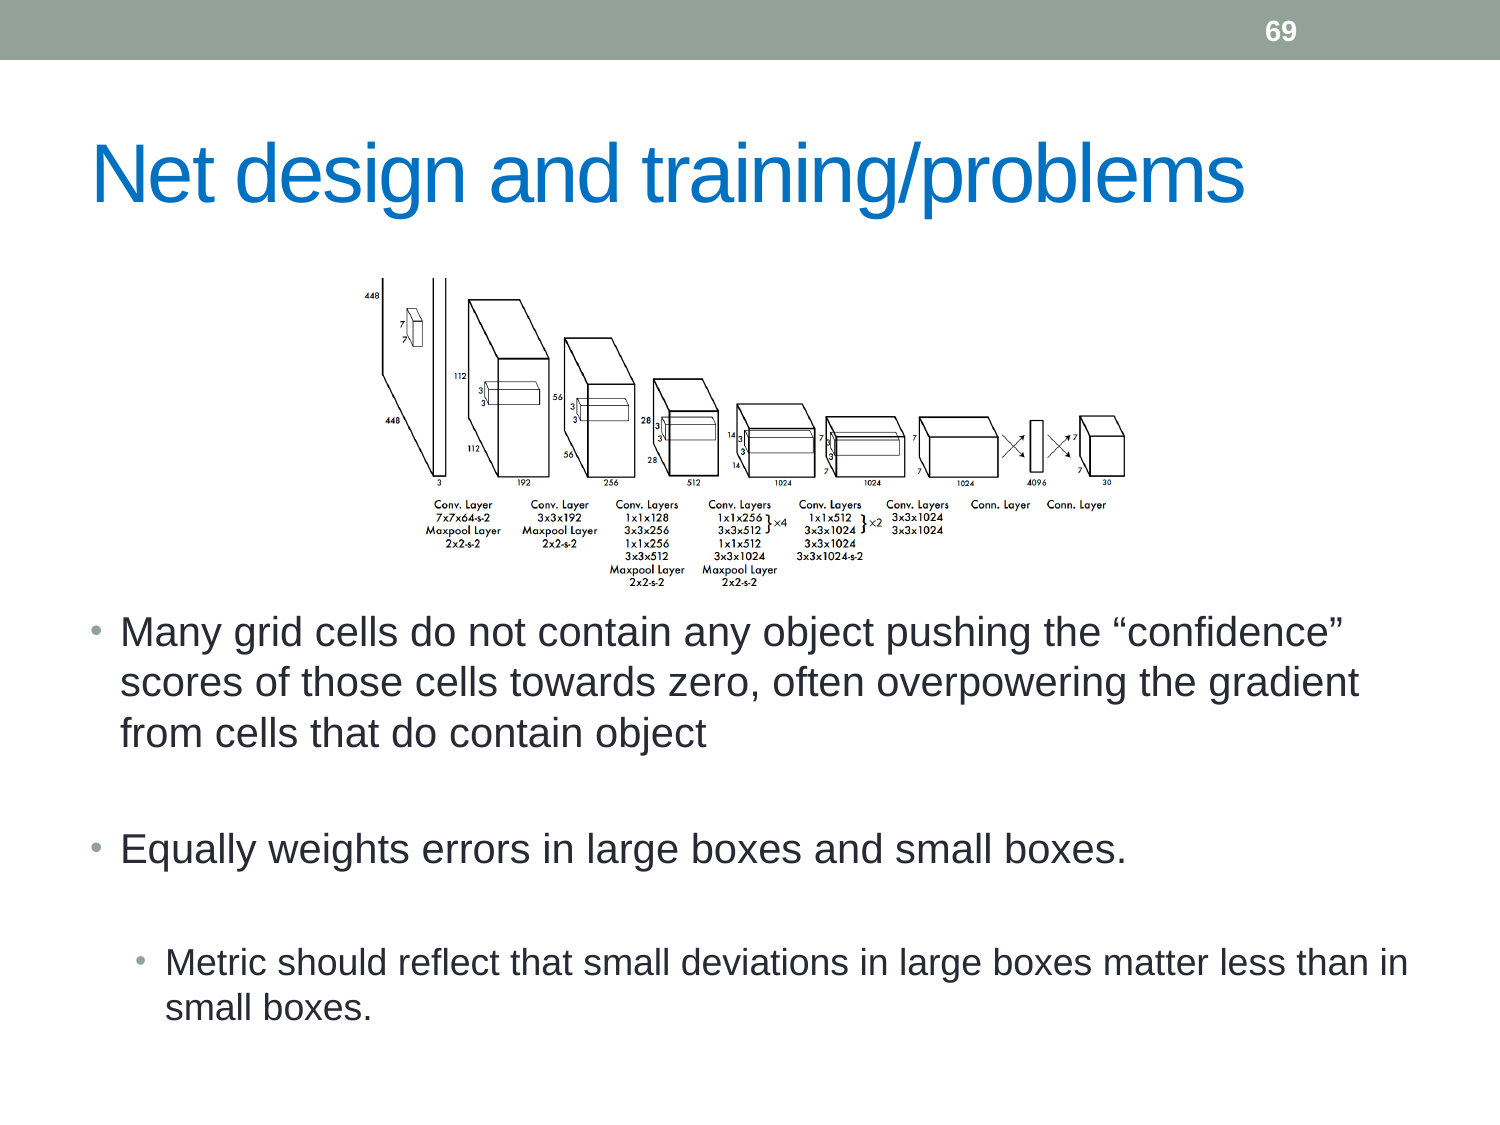

# Net design and training/problems
Many grid cells do not contain any object pushing the “confidence” scores of those cells towards zero, often overpowering the gradient from cells that do contain object
Equally weights errors in large boxes and small boxes.
Metric should reflect that small deviations in large boxes matter less than in small boxes.